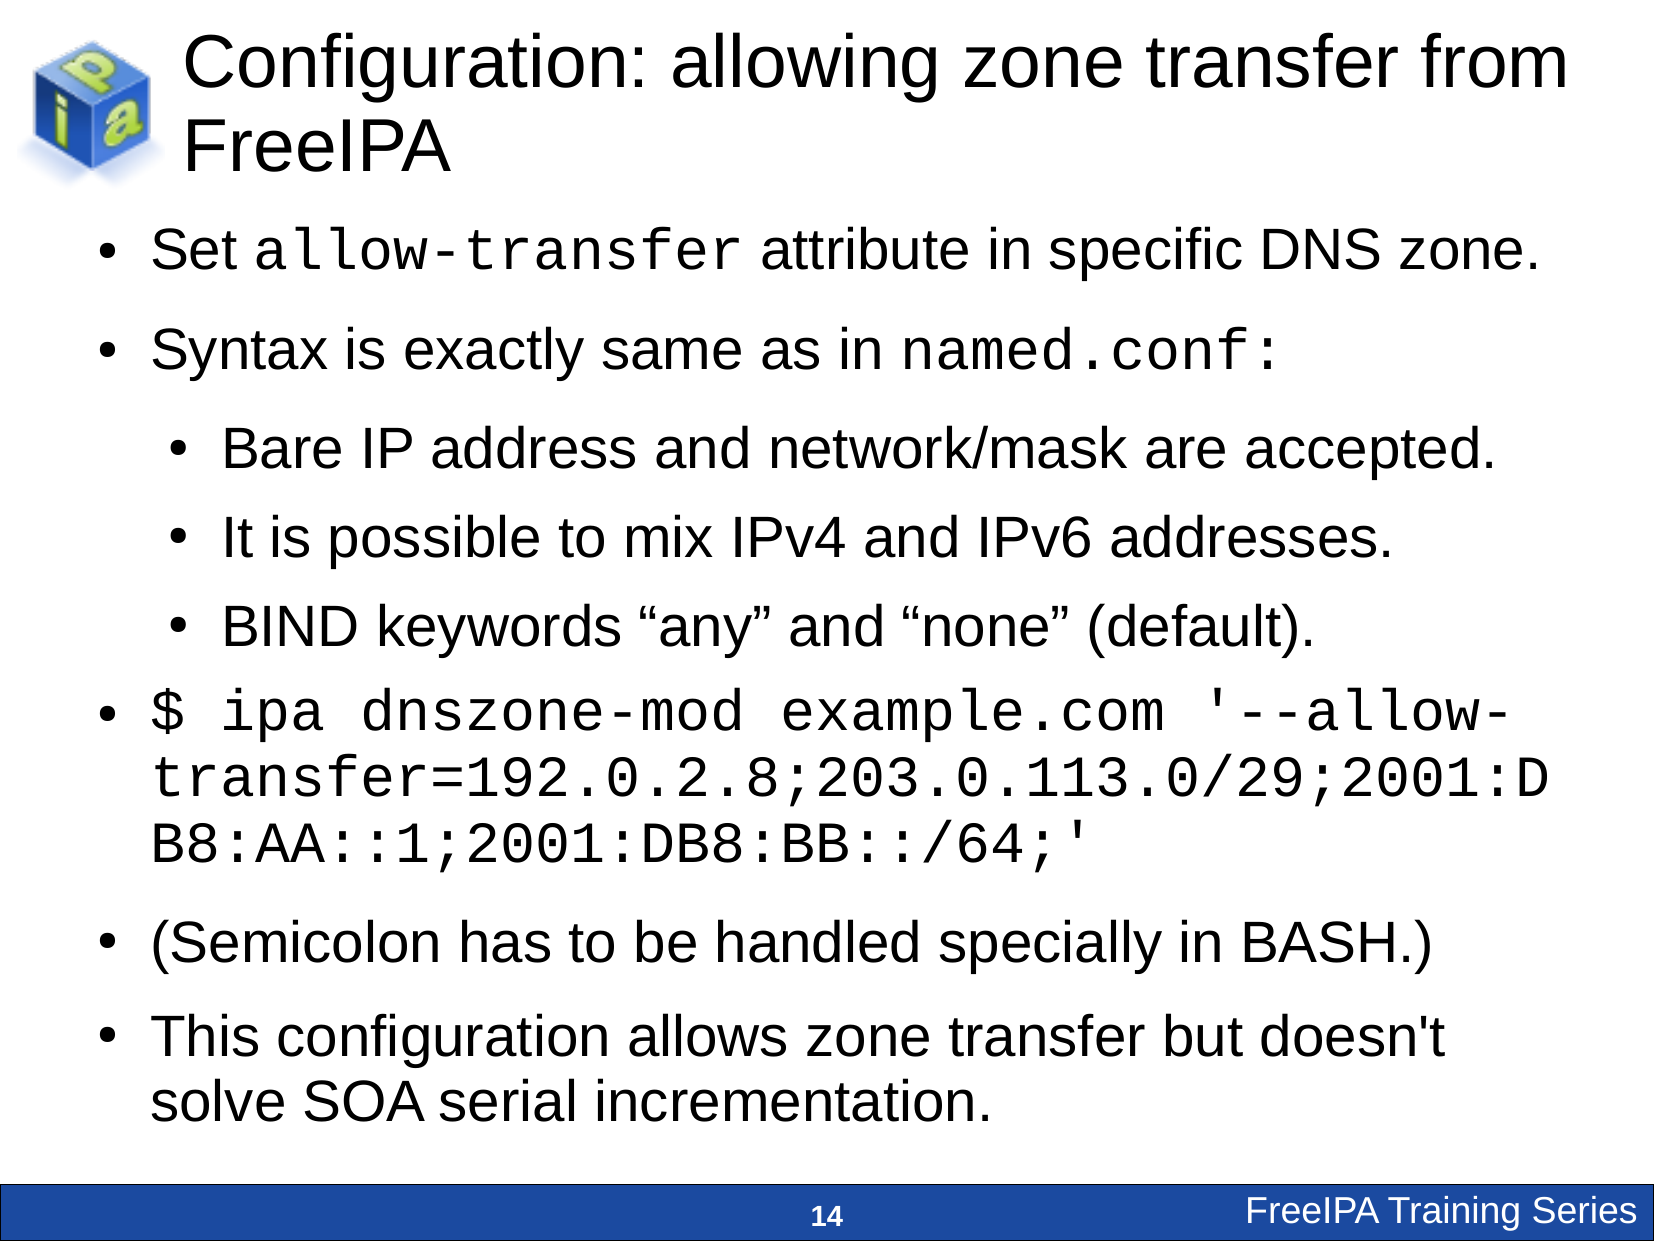

# Configuration: allowing zone transfer from FreeIPA
Set allow-transfer attribute in specific DNS zone.
Syntax is exactly same as in named.conf:
Bare IP address and network/mask are accepted.
It is possible to mix IPv4 and IPv6 addresses.
BIND keywords “any” and “none” (default).
$ ipa dnszone-mod example.com '--allow-transfer=192.0.2.8;203.0.113.0/29;2001:DB8:AA::1;2001:DB8:BB::/64;'
(Semicolon has to be handled specially in BASH.)
This configuration allows zone transfer but doesn't solve SOA serial incrementation.
14